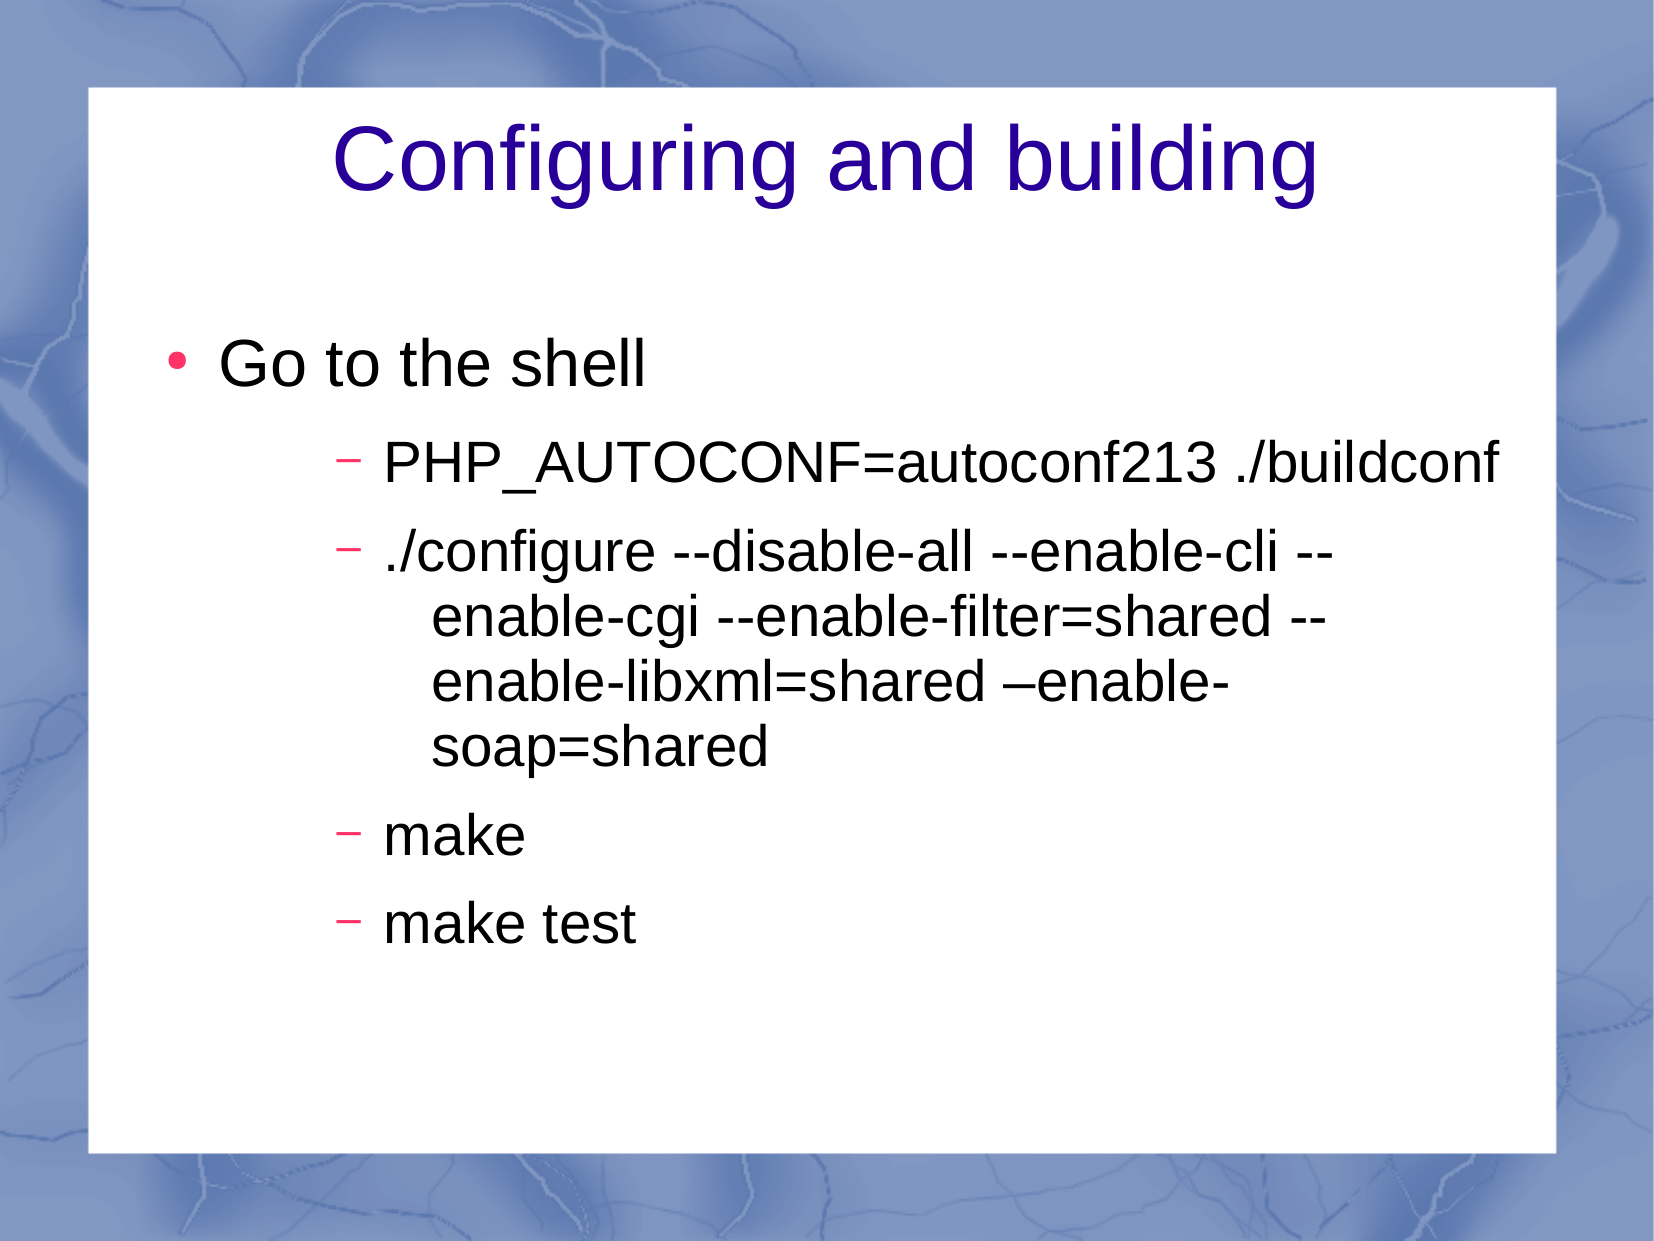

# Configuring and building
Go to the shell
PHP_AUTOCONF=autoconf213 ./buildconf
./configure --disable-all --enable-cli --enable-cgi --enable-filter=shared --enable-libxml=shared –enable-soap=shared
make
make test